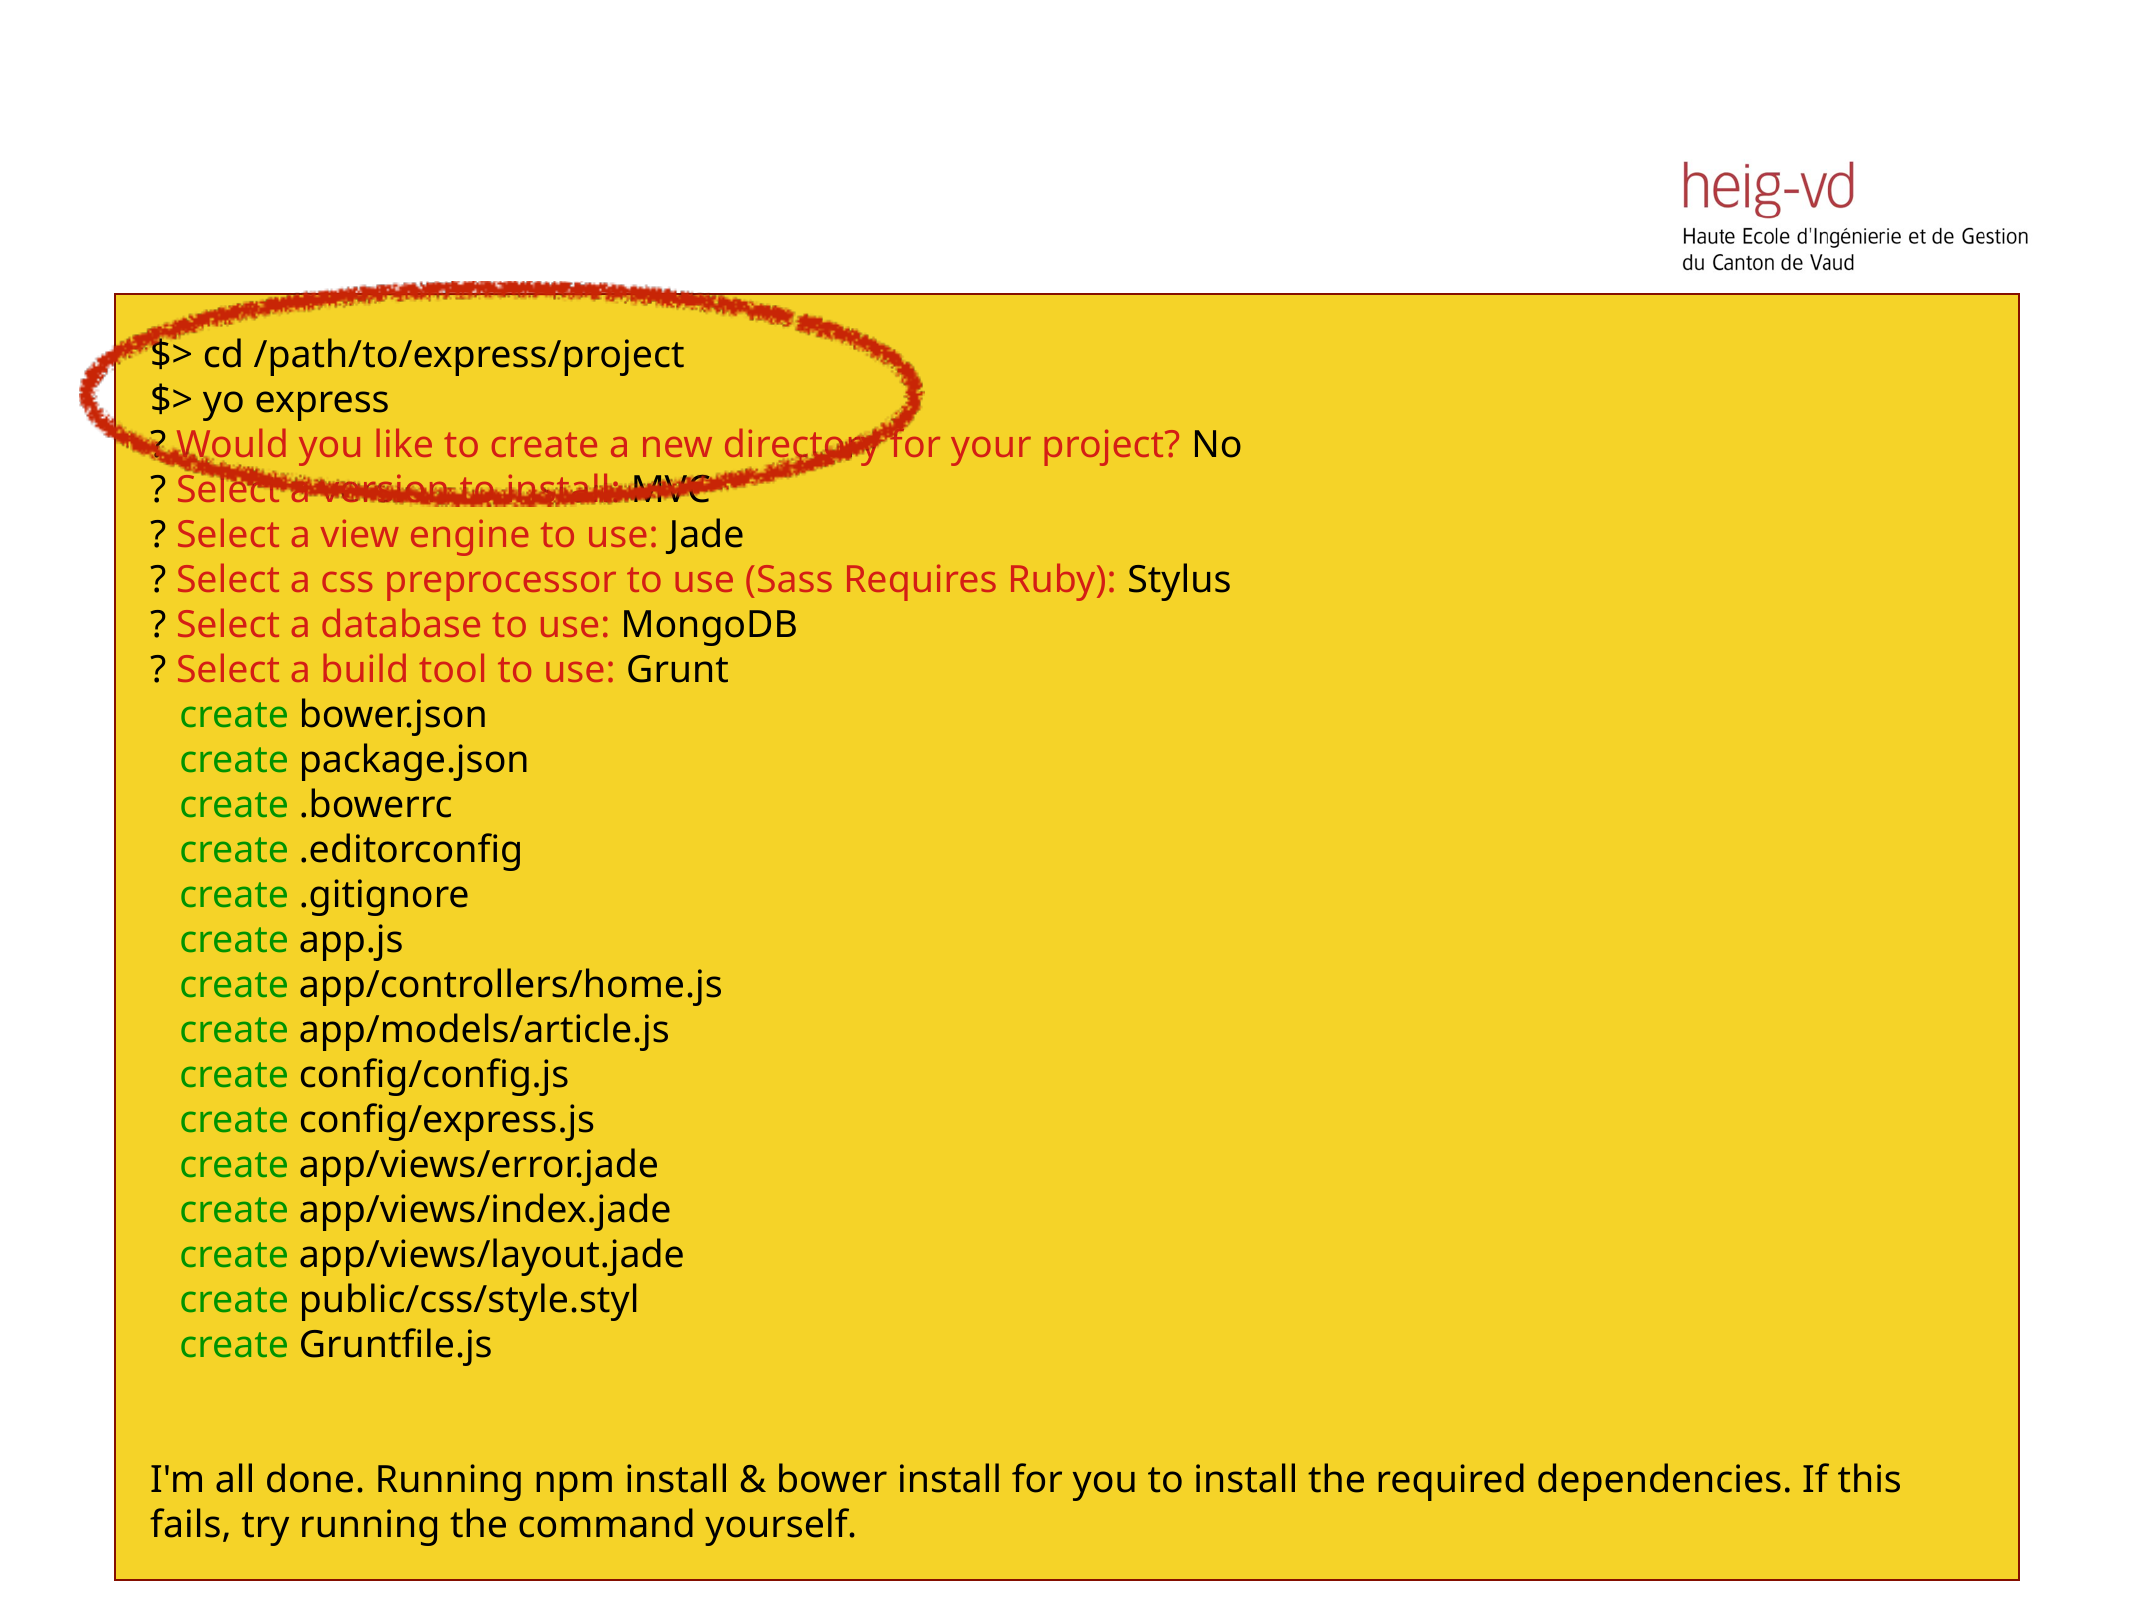

$> cd /path/to/express/project
$> yo express
? Would you like to create a new directory for your project? No
? Select a version to install: MVC
? Select a view engine to use: Jade
? Select a css preprocessor to use (Sass Requires Ruby): Stylus
? Select a database to use: MongoDB
? Select a build tool to use: Grunt
 create bower.json
 create package.json
 create .bowerrc
 create .editorconfig
 create .gitignore
 create app.js
 create app/controllers/home.js
 create app/models/article.js
 create config/config.js
 create config/express.js
 create app/views/error.jade
 create app/views/index.jade
 create app/views/layout.jade
 create public/css/style.styl
 create Gruntfile.js
I'm all done. Running npm install & bower install for you to install the required dependencies. If this fails, try running the command yourself.